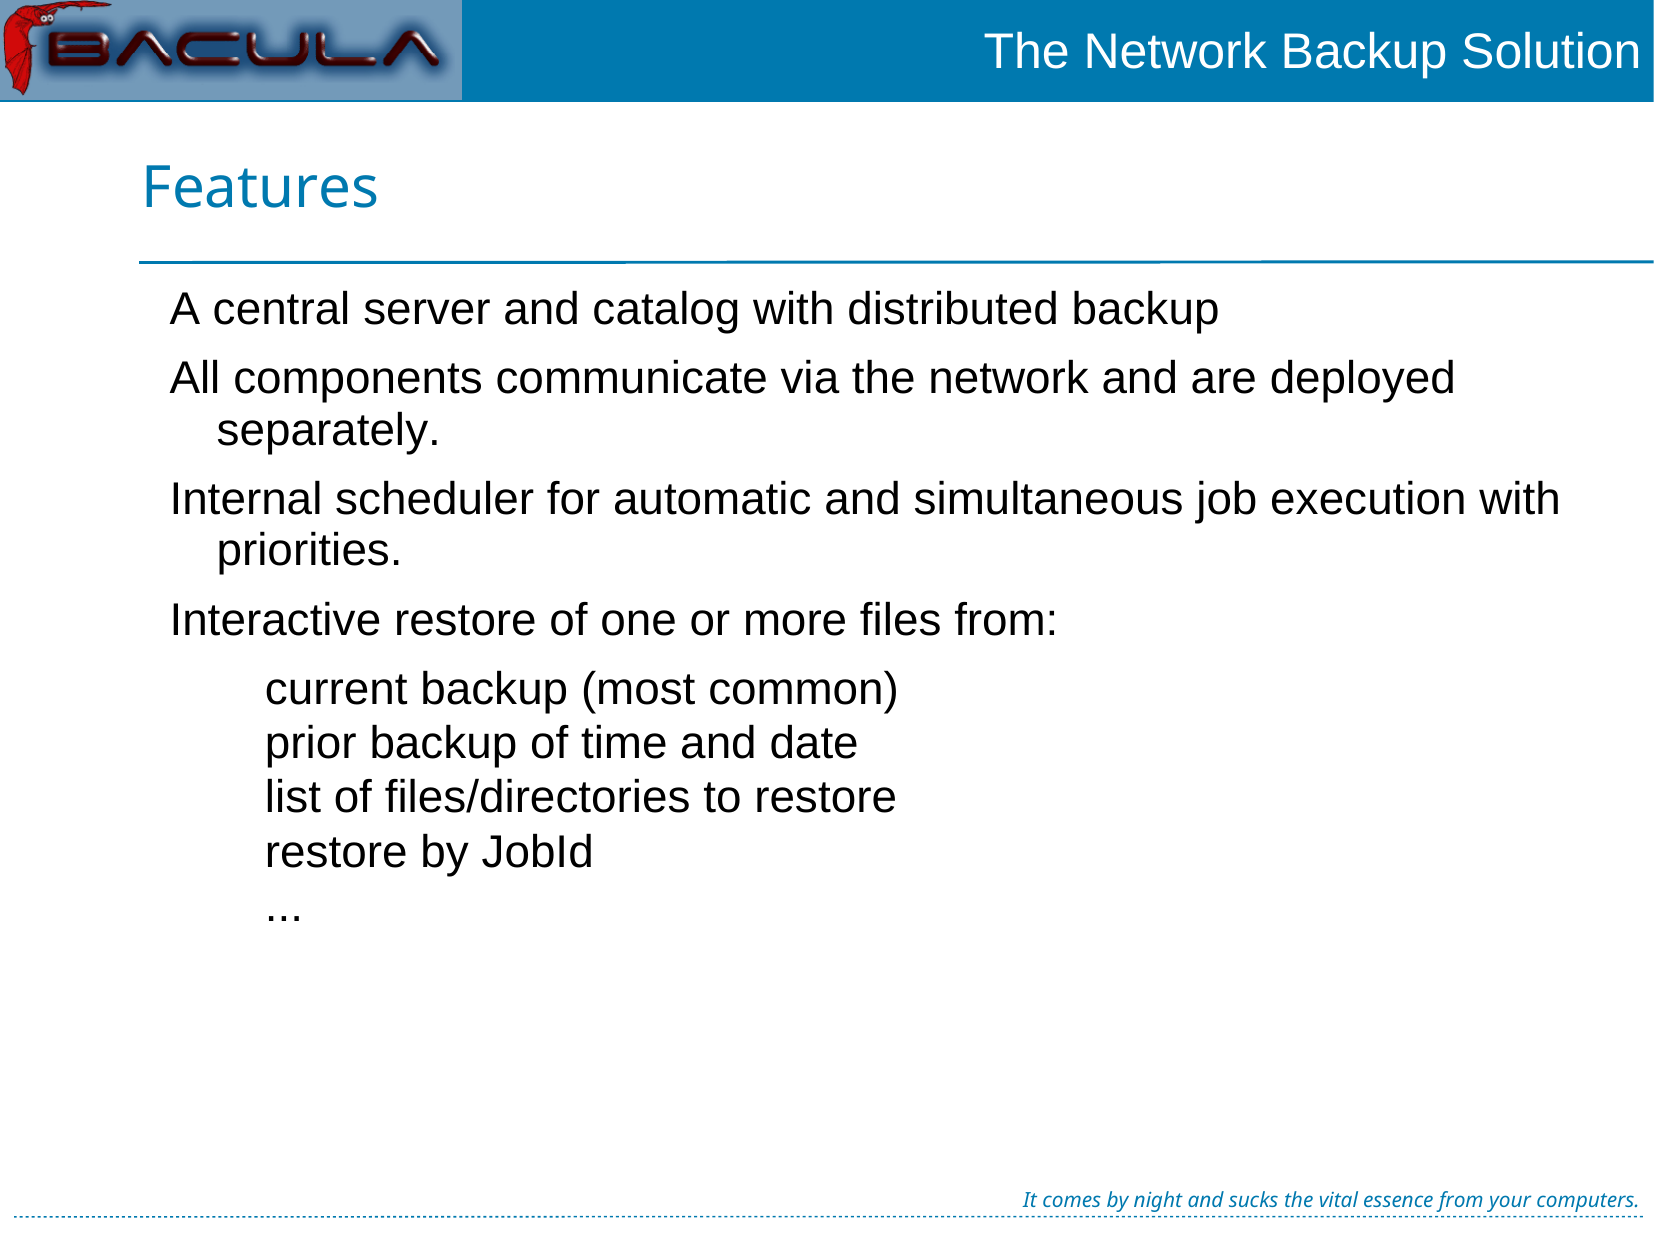

# Features
A central server and catalog with distributed backup
All components communicate via the network and are deployed separately.
Internal scheduler for automatic and simultaneous job execution with priorities.
Interactive restore of one or more files from:
 current backup (most common)
 prior backup of time and date
 list of files/directories to restore
 restore by JobId
 ...